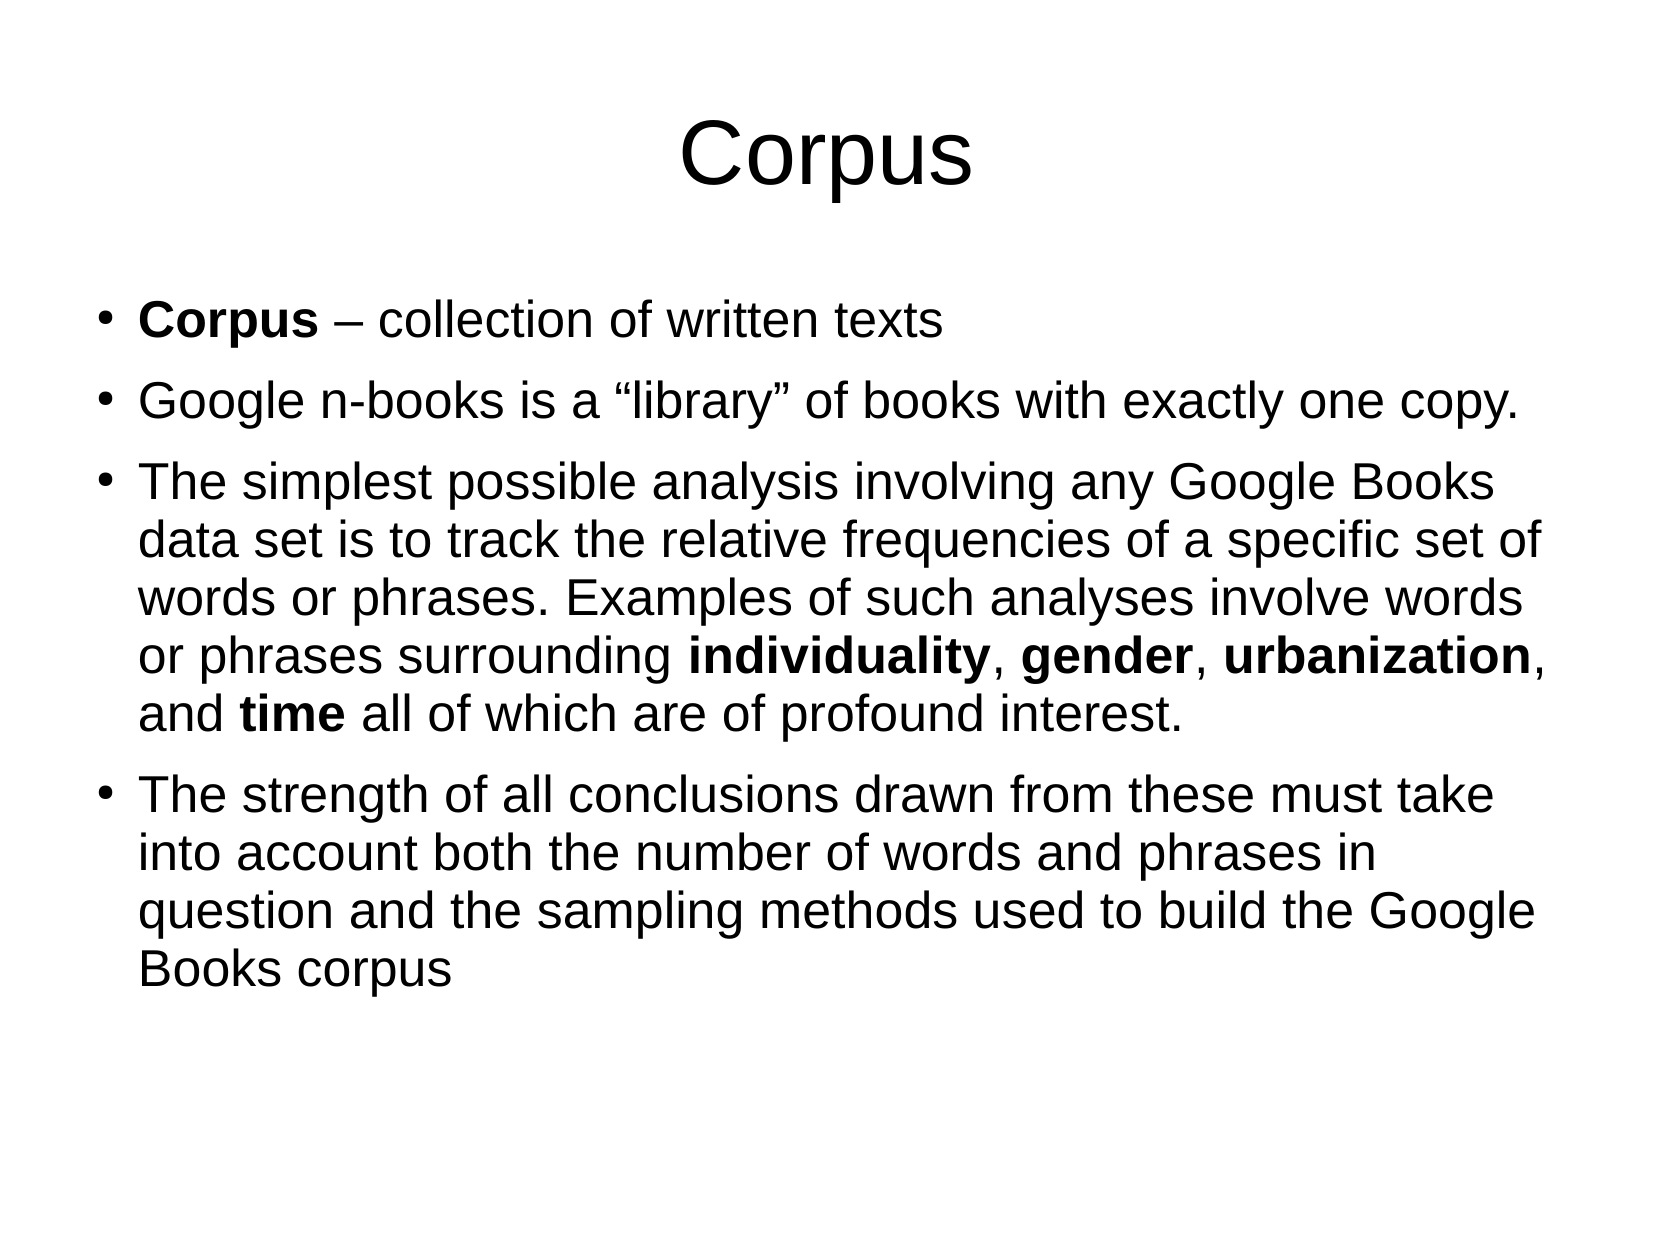

# Corpus
Corpus – collection of written texts
Google n-books is a “library” of books with exactly one copy.
The simplest possible analysis involving any Google Books data set is to track the relative frequencies of a specific set of words or phrases. Examples of such analyses involve words or phrases surrounding individuality, gender, urbanization, and time all of which are of profound interest.
The strength of all conclusions drawn from these must take into account both the number of words and phrases in question and the sampling methods used to build the Google Books corpus